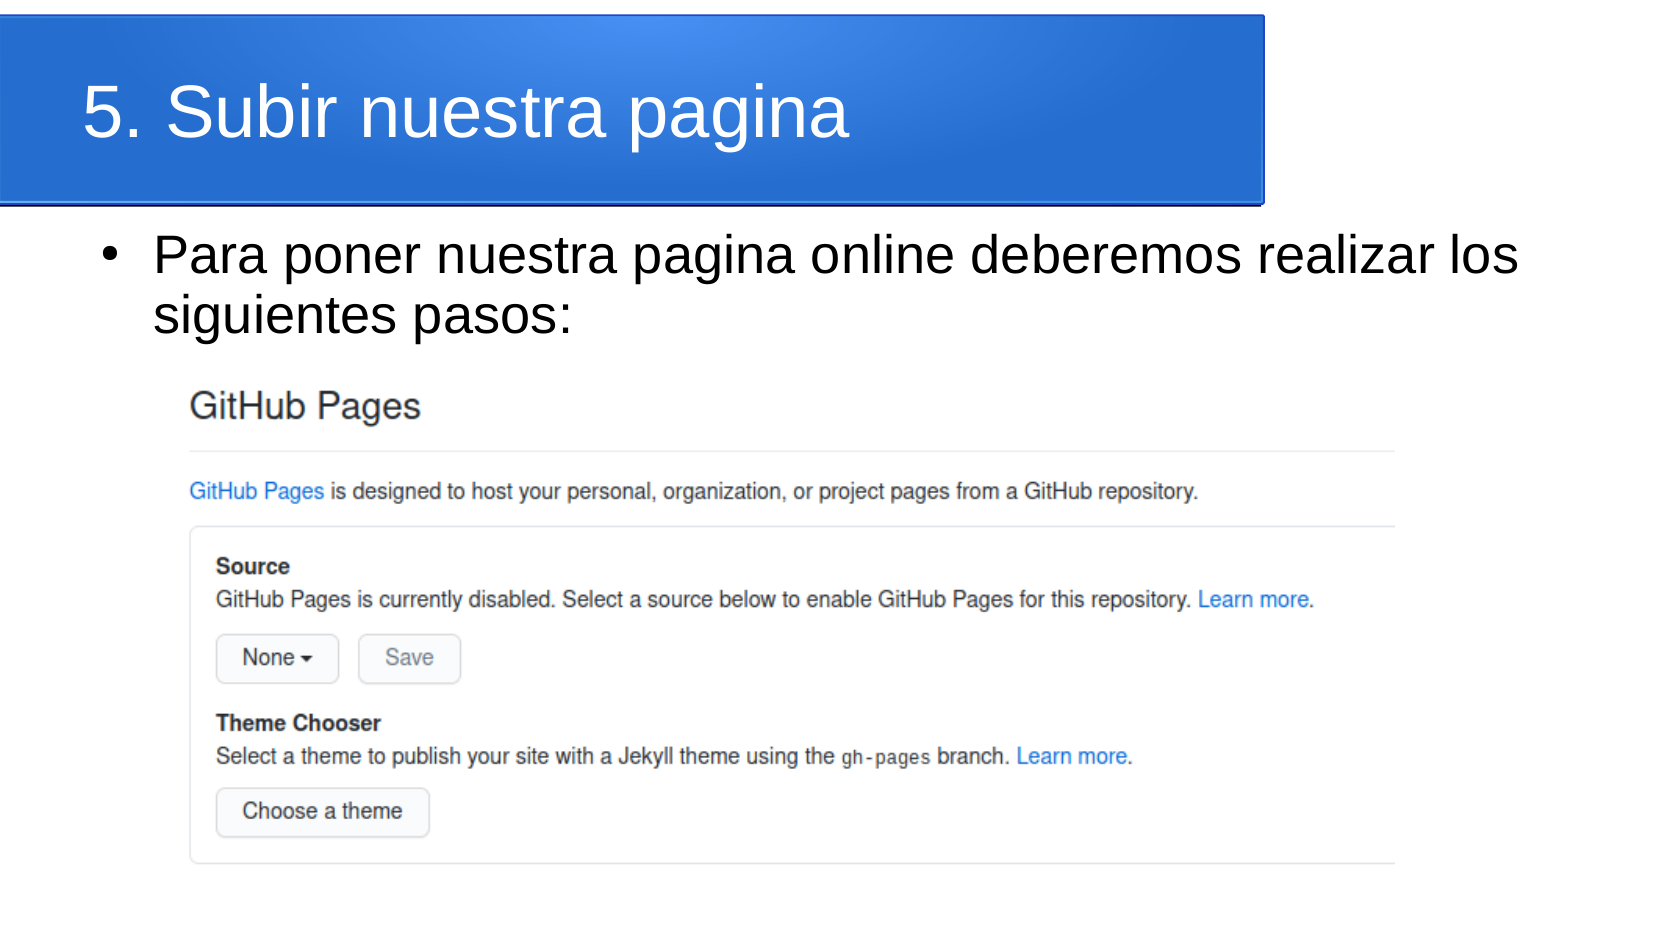

# 5. Subir nuestra pagina
Para poner nuestra pagina online deberemos realizar los siguientes pasos: